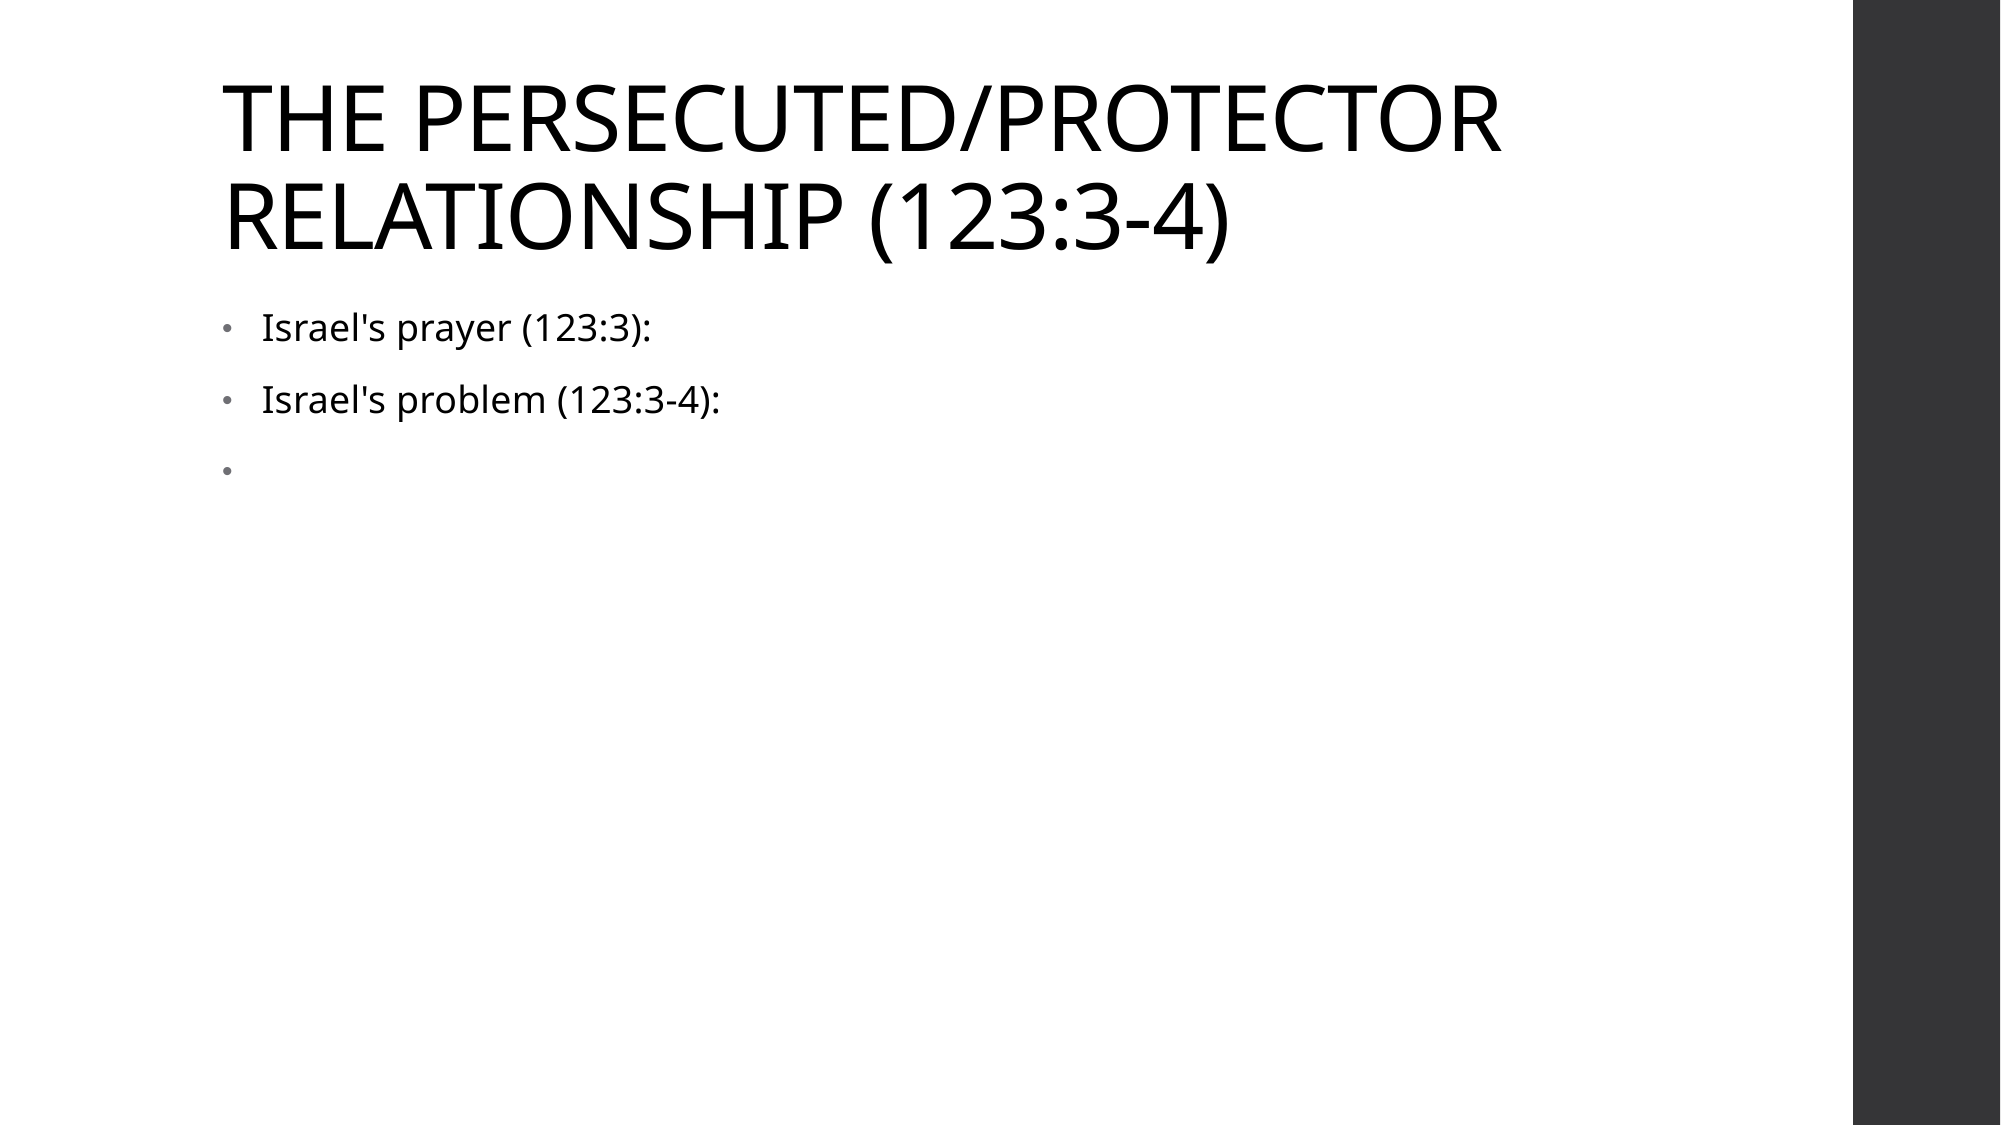

# THE PERSECUTED/PROTECTOR RELATIONSHIP (123:3-4)
 Israel's prayer (123:3):
 Israel's problem (123:3-4):